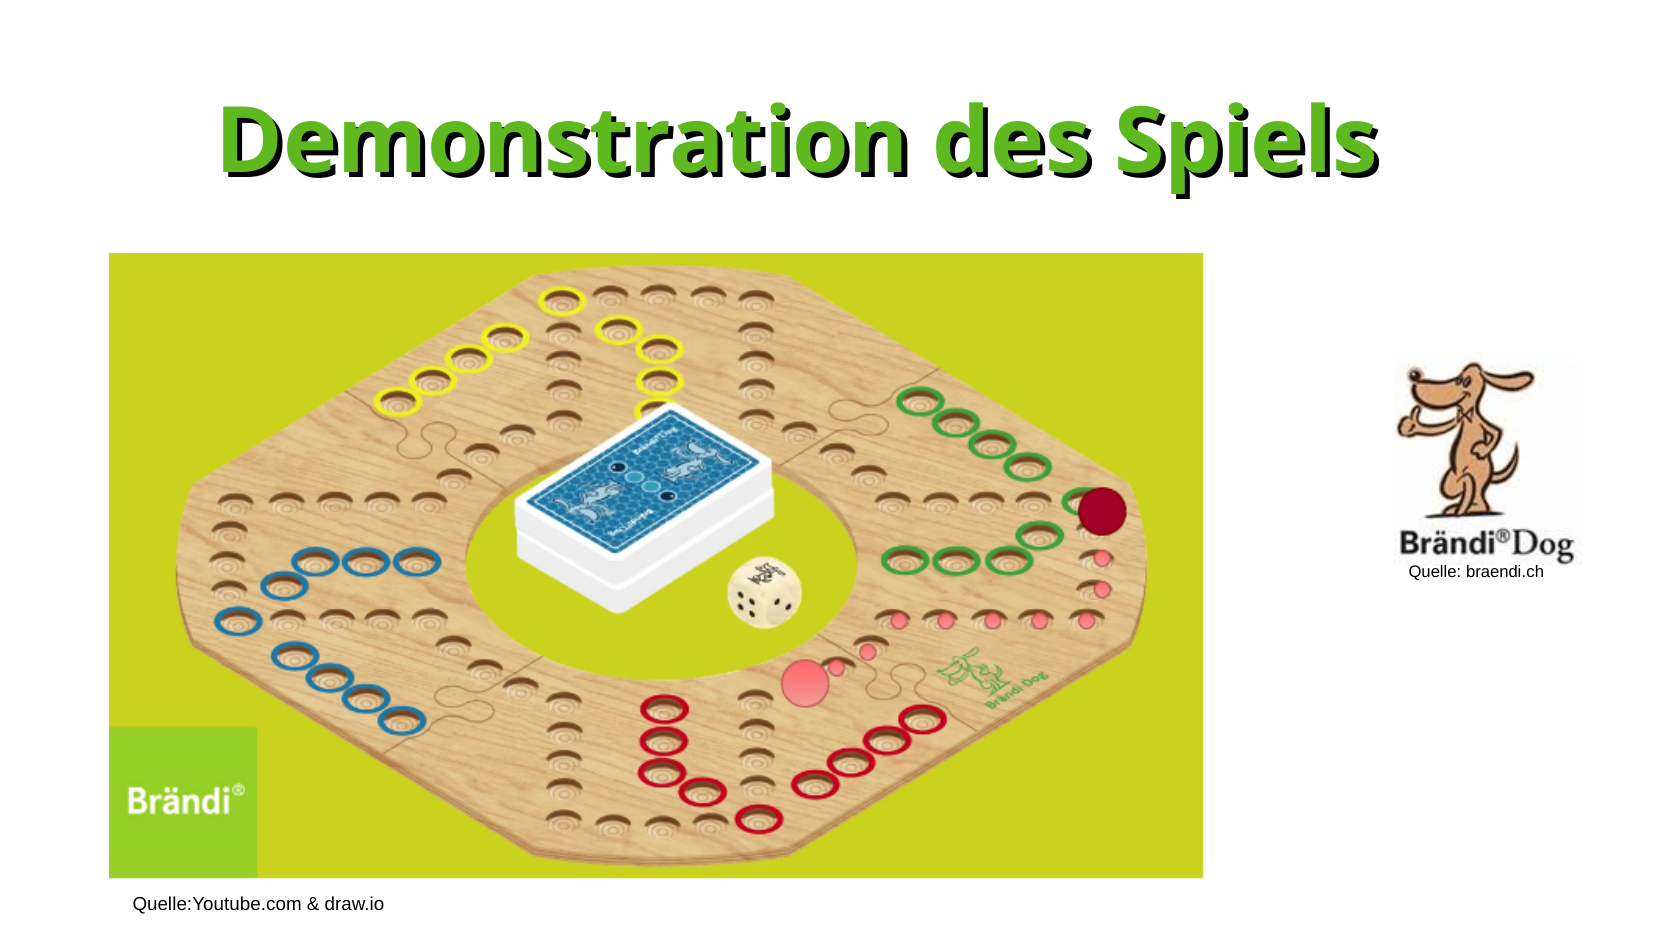

# Demonstration des Spiels
Quelle: braendi.ch
Quelle:Youtube.com & draw.io